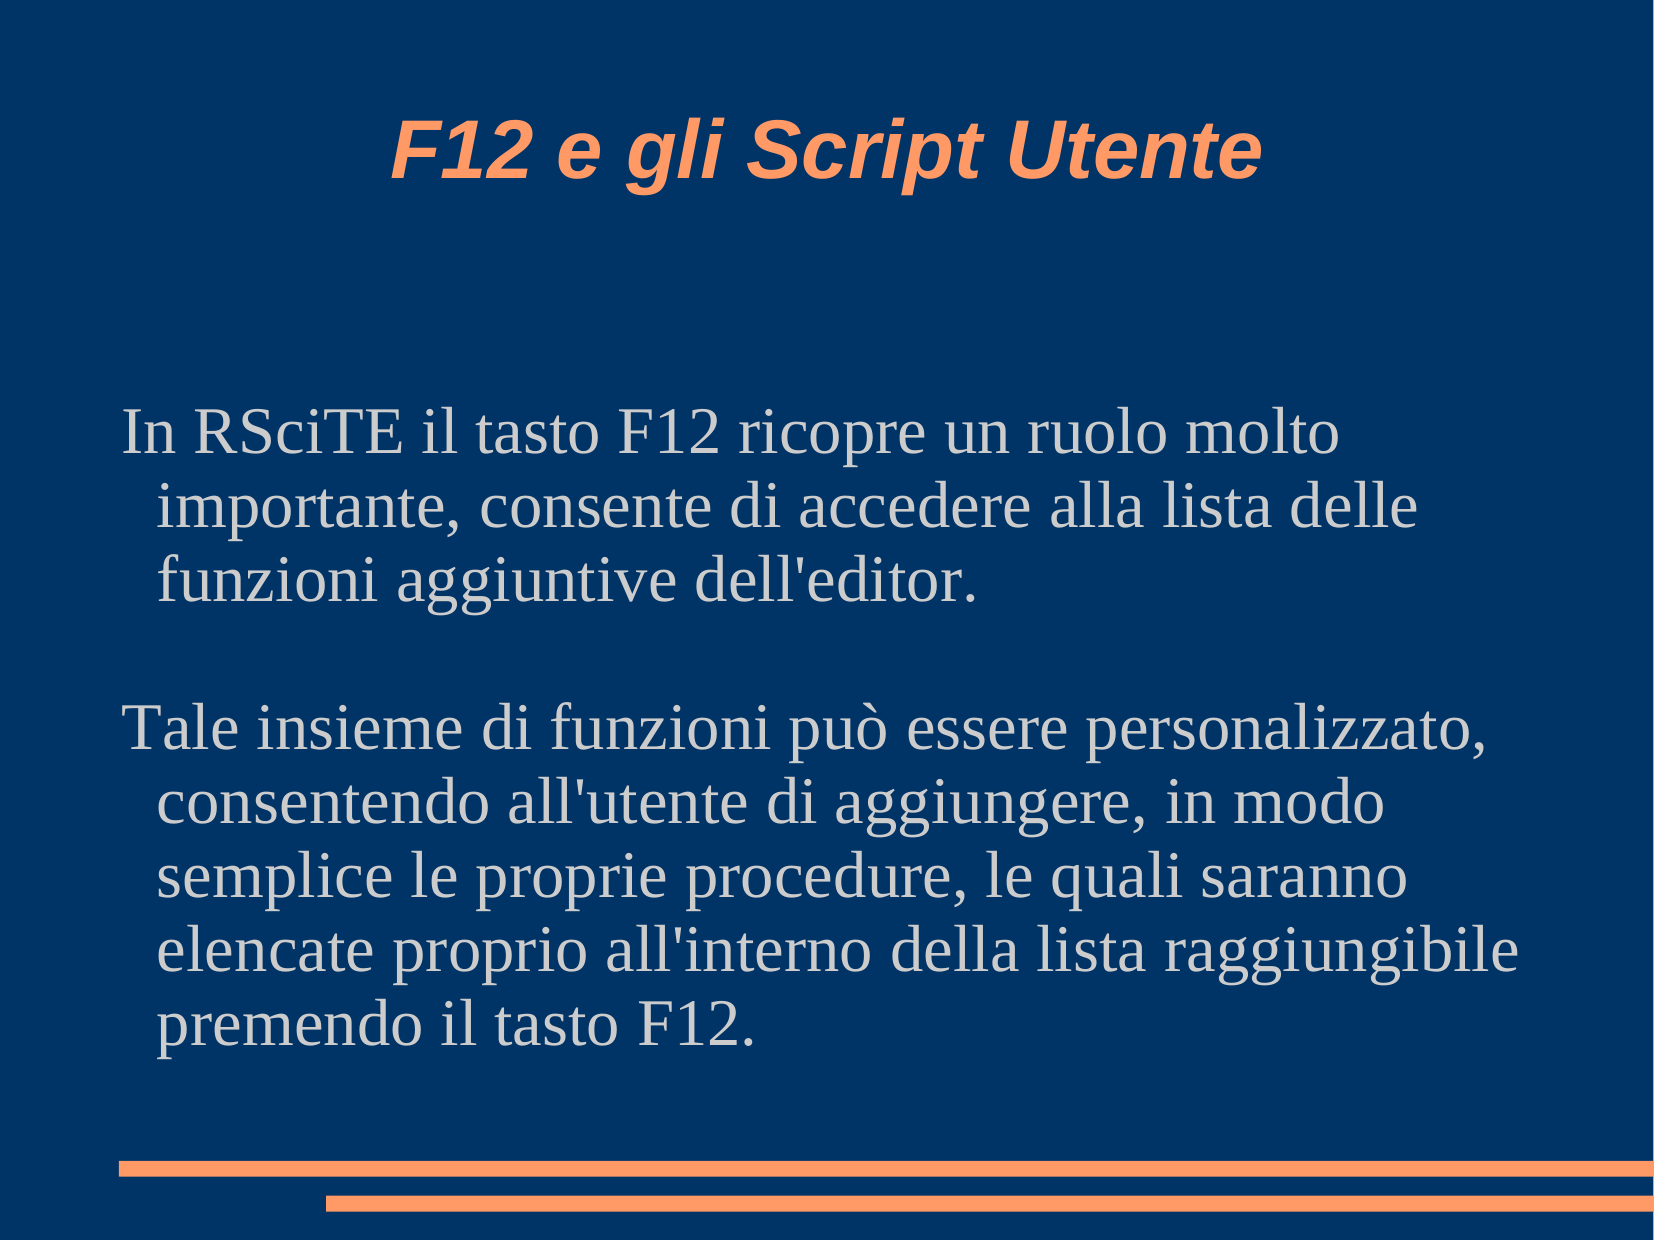

# F12 e gli Script Utente
In RSciTE il tasto F12 ricopre un ruolo molto importante, consente di accedere alla lista delle funzioni aggiuntive dell'editor.
Tale insieme di funzioni può essere personalizzato, consentendo all'utente di aggiungere, in modo semplice le proprie procedure, le quali saranno elencate proprio all'interno della lista raggiungibile premendo il tasto F12.